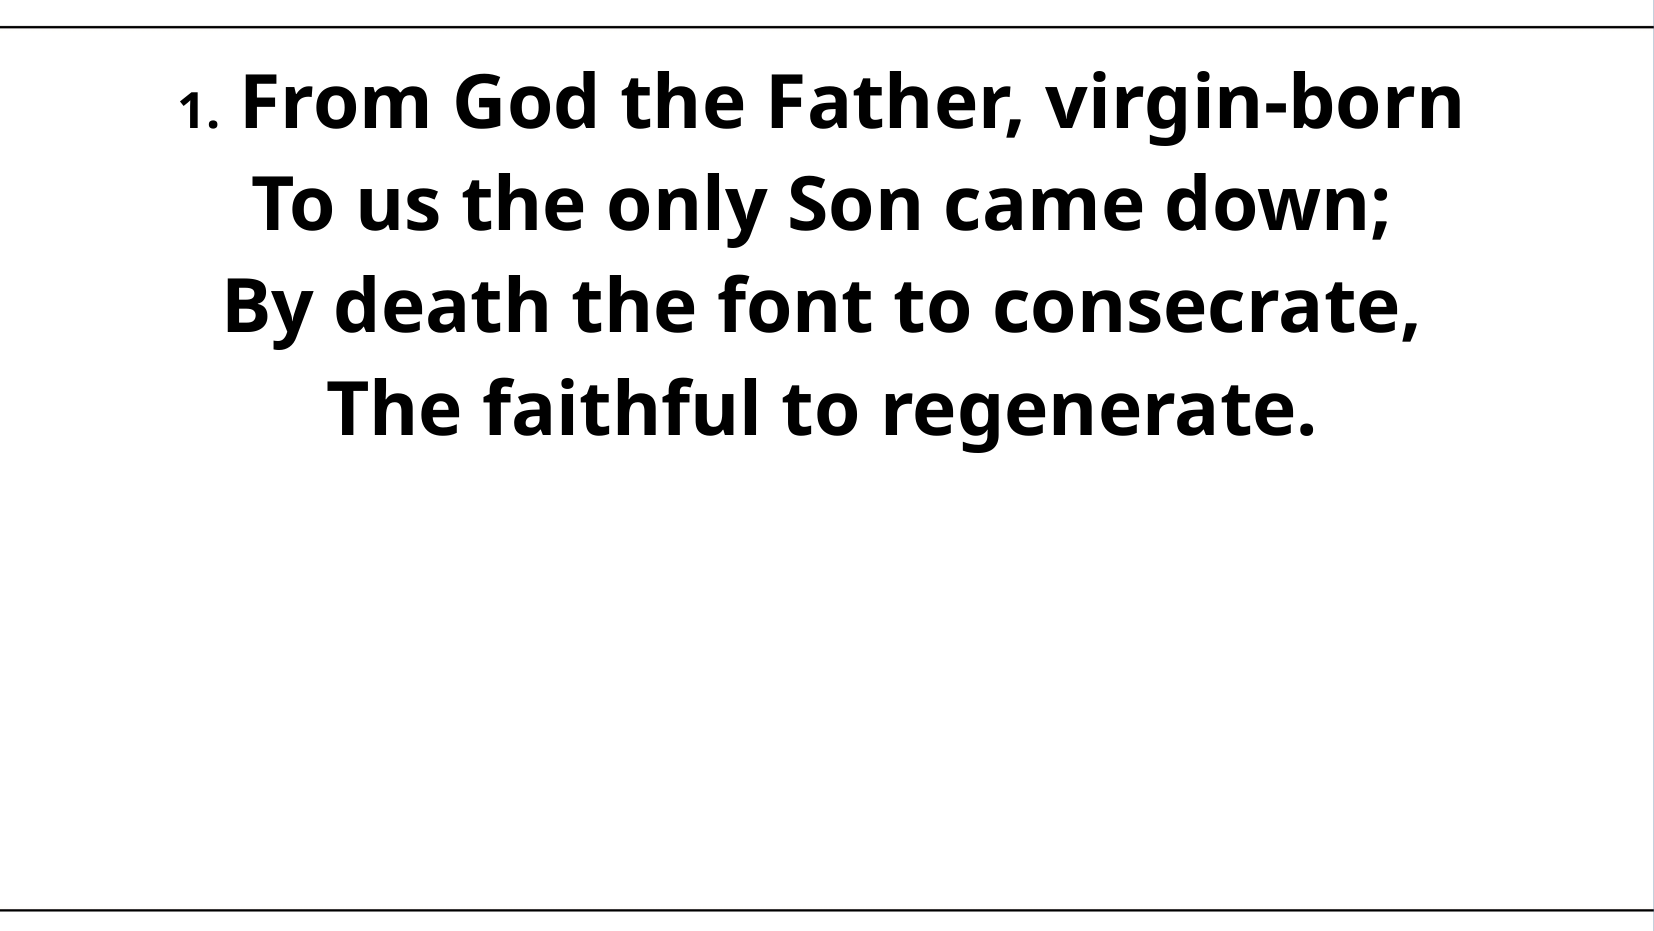

1. From God the Father, virgin-born
To us the only Son came down;
By death the font to consecrate,
The faithful to regenerate.